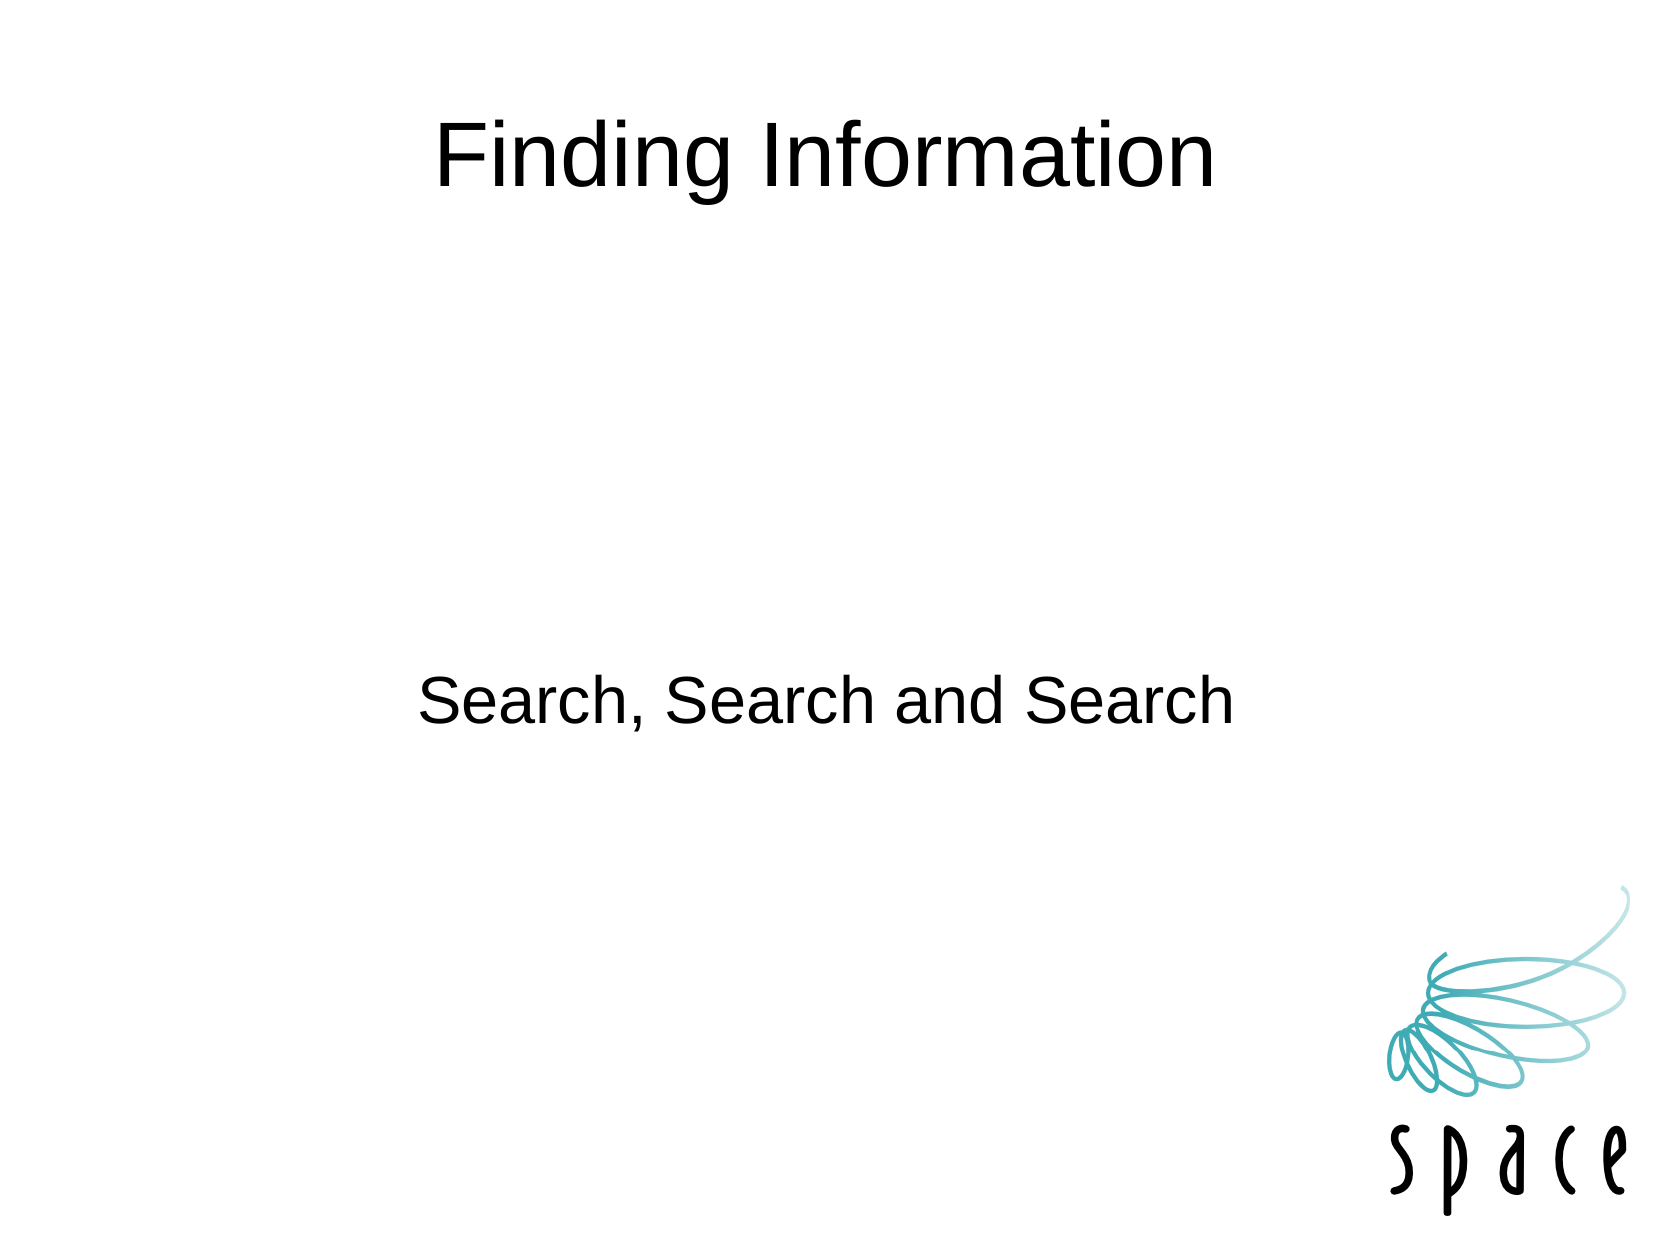

# Finding Information
Search, Search and Search